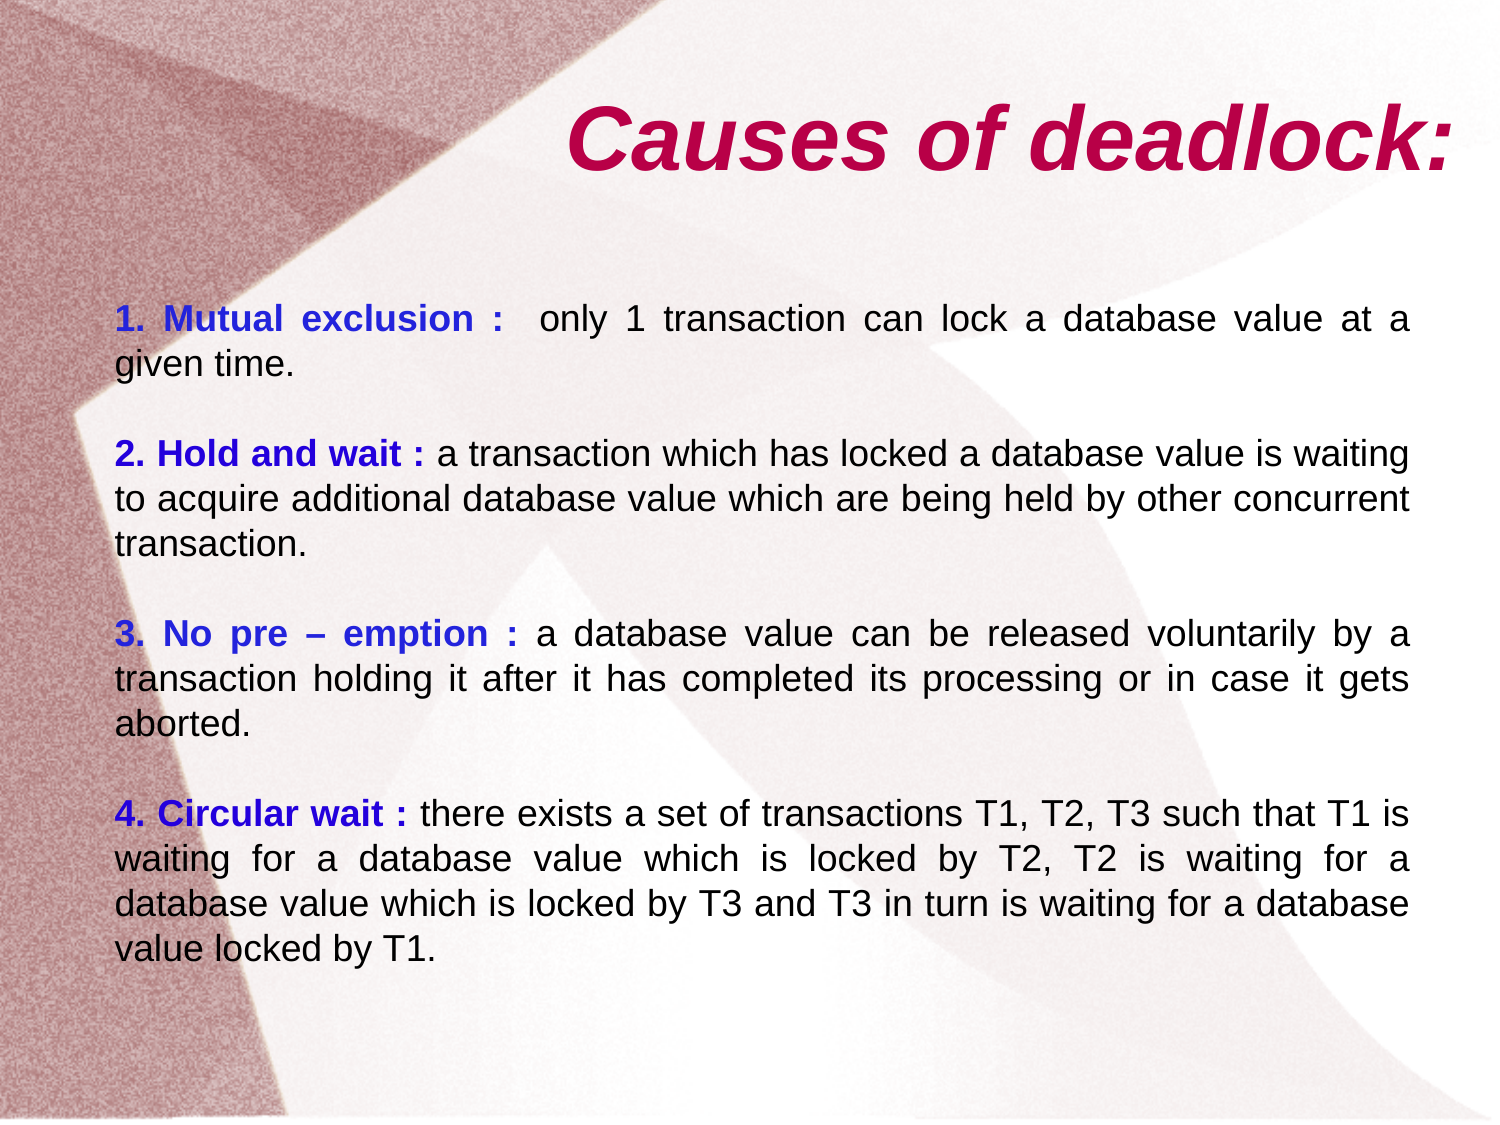

# Causes of deadlock:
1. Mutual exclusion : only 1 transaction can lock a database value at a given time.
2. Hold and wait : a transaction which has locked a database value is waiting to acquire additional database value which are being held by other concurrent transaction.
3. No pre – emption : a database value can be released voluntarily by a transaction holding it after it has completed its processing or in case it gets aborted.
4. Circular wait : there exists a set of transactions T1, T2, T3 such that T1 is waiting for a database value which is locked by T2, T2 is waiting for a database value which is locked by T3 and T3 in turn is waiting for a database value locked by T1.